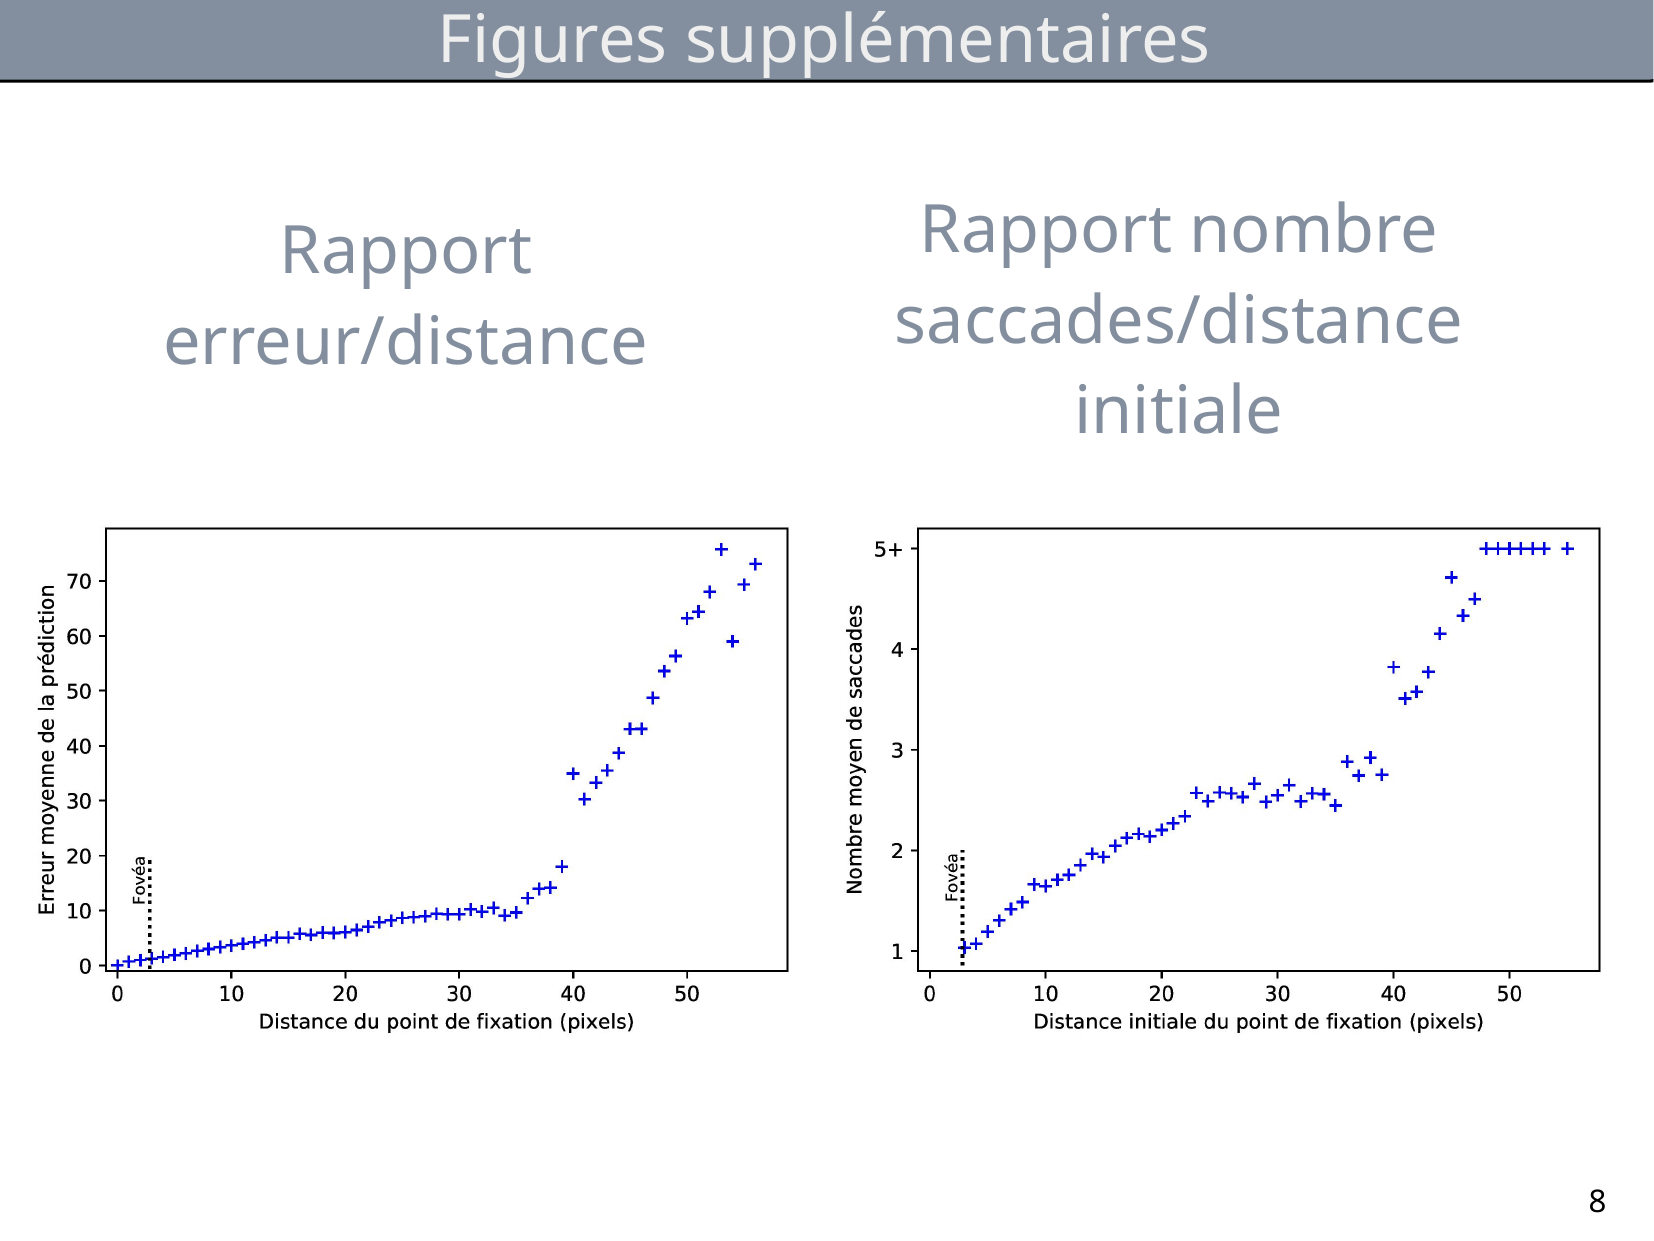

Figures supplémentaires
Rapport nombre saccades/distance initiale
Rapport erreur/distance
8